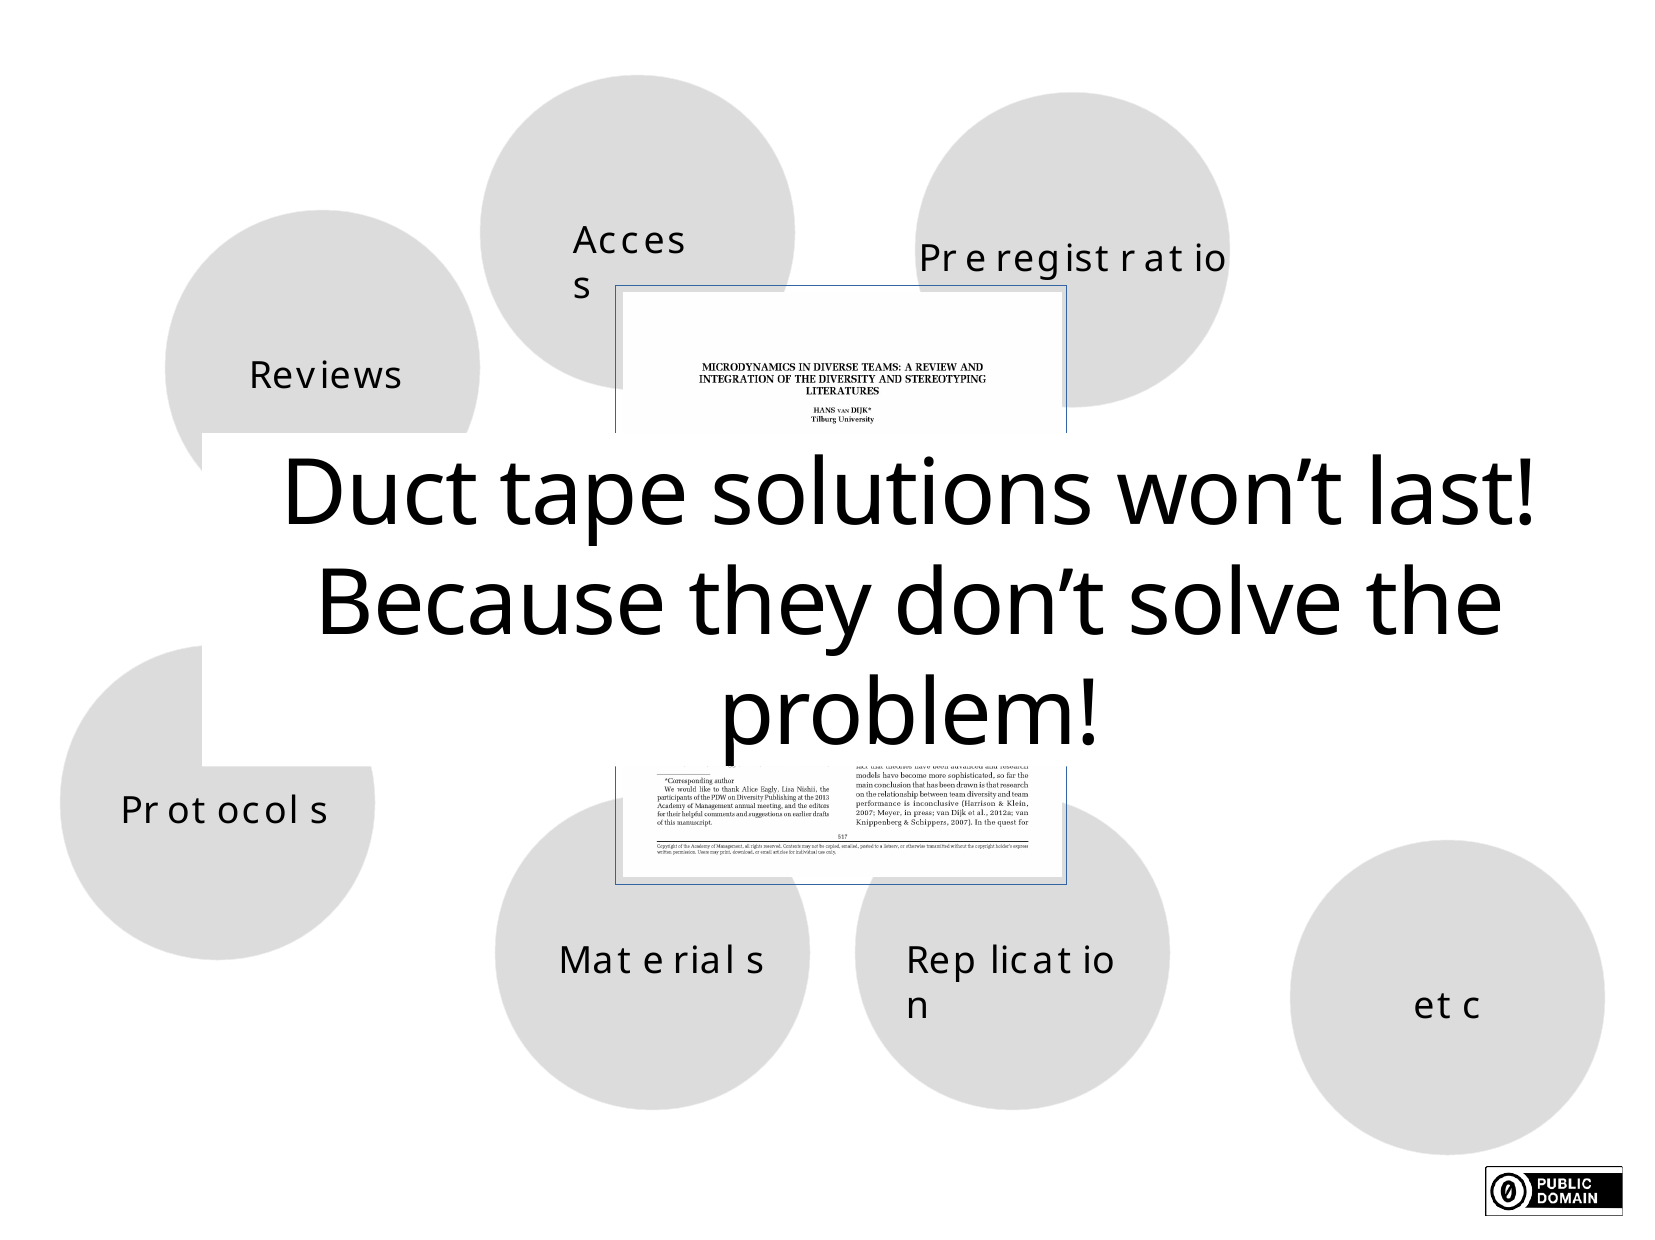

Access
Preregistration
Reviews
Duct tape solutions won’t last!
Because they don’t solve the problem!
Data
Preservation
Protocols
Materials
Replication
etc